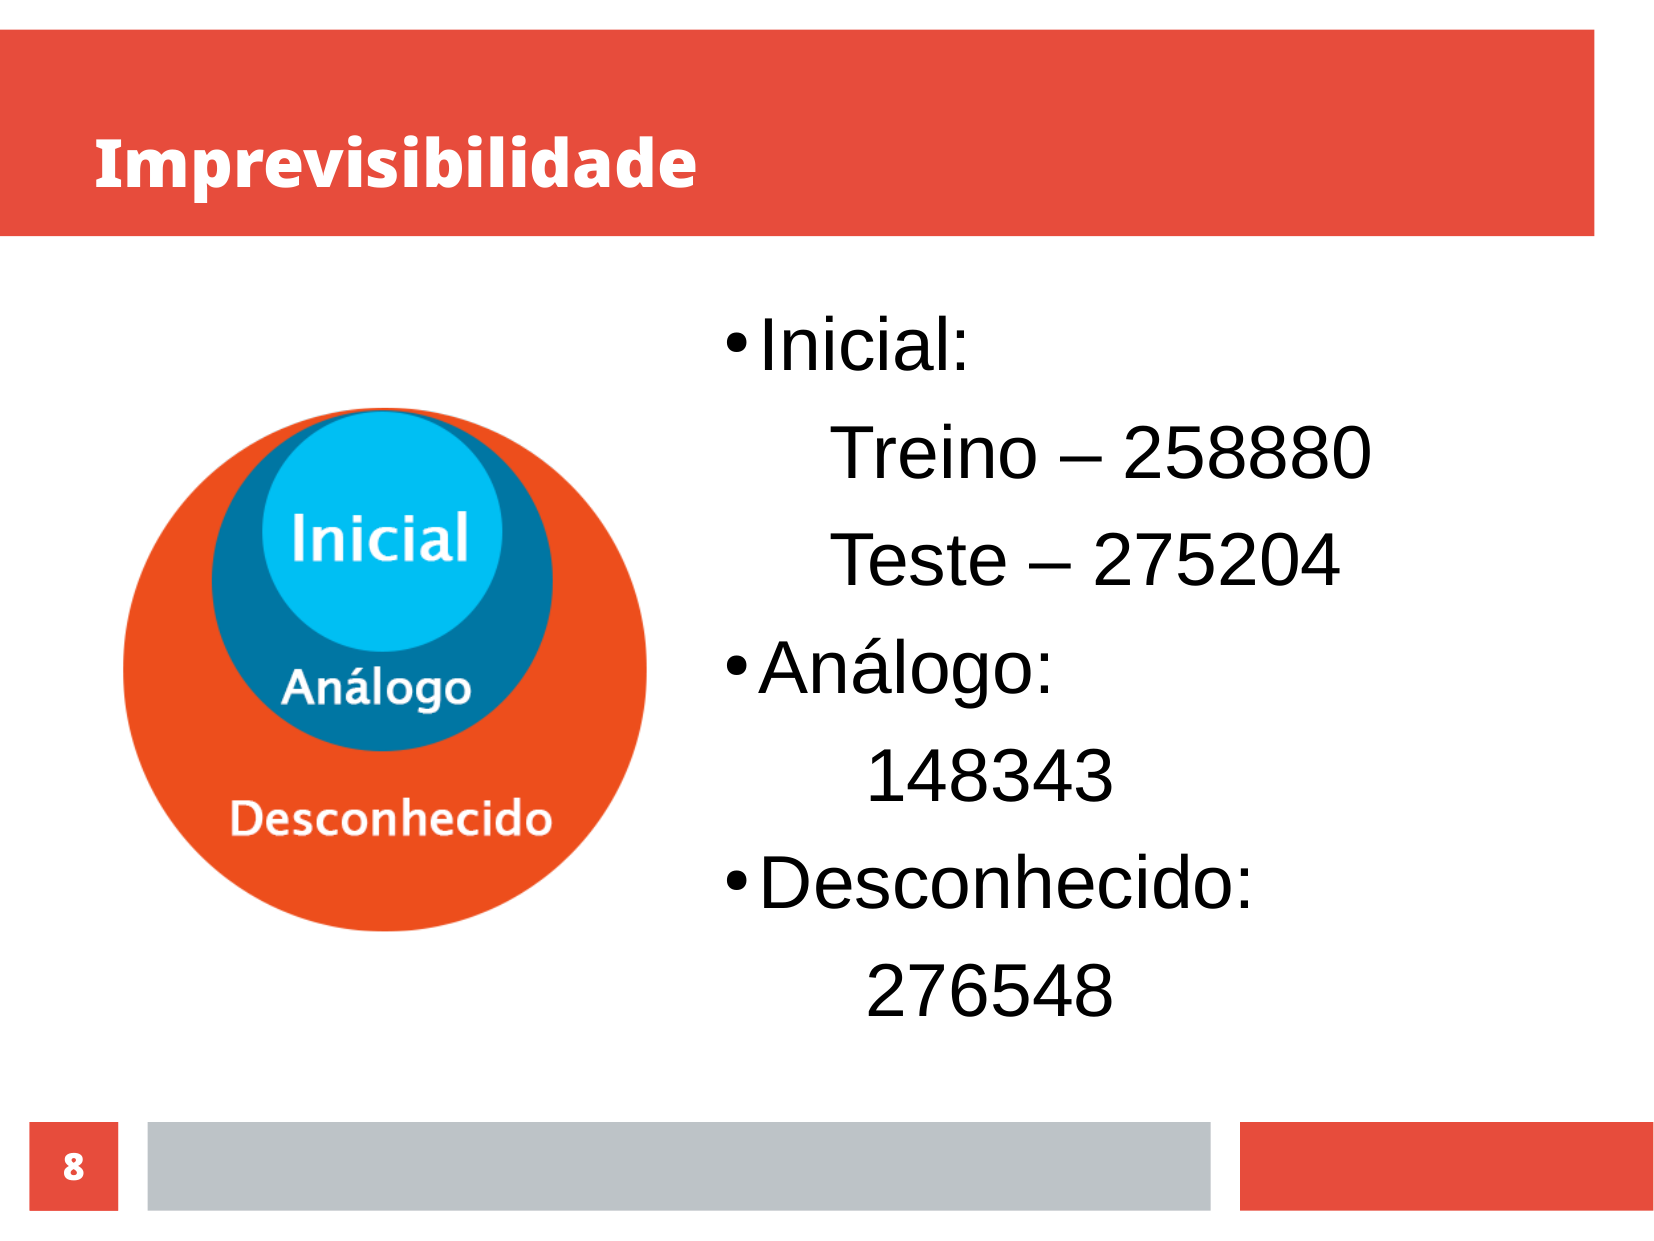

# Imprevisibilidade
Inicial:
Treino – 258880
Teste – 275204
Análogo:
148343
Desconhecido:
276548
8